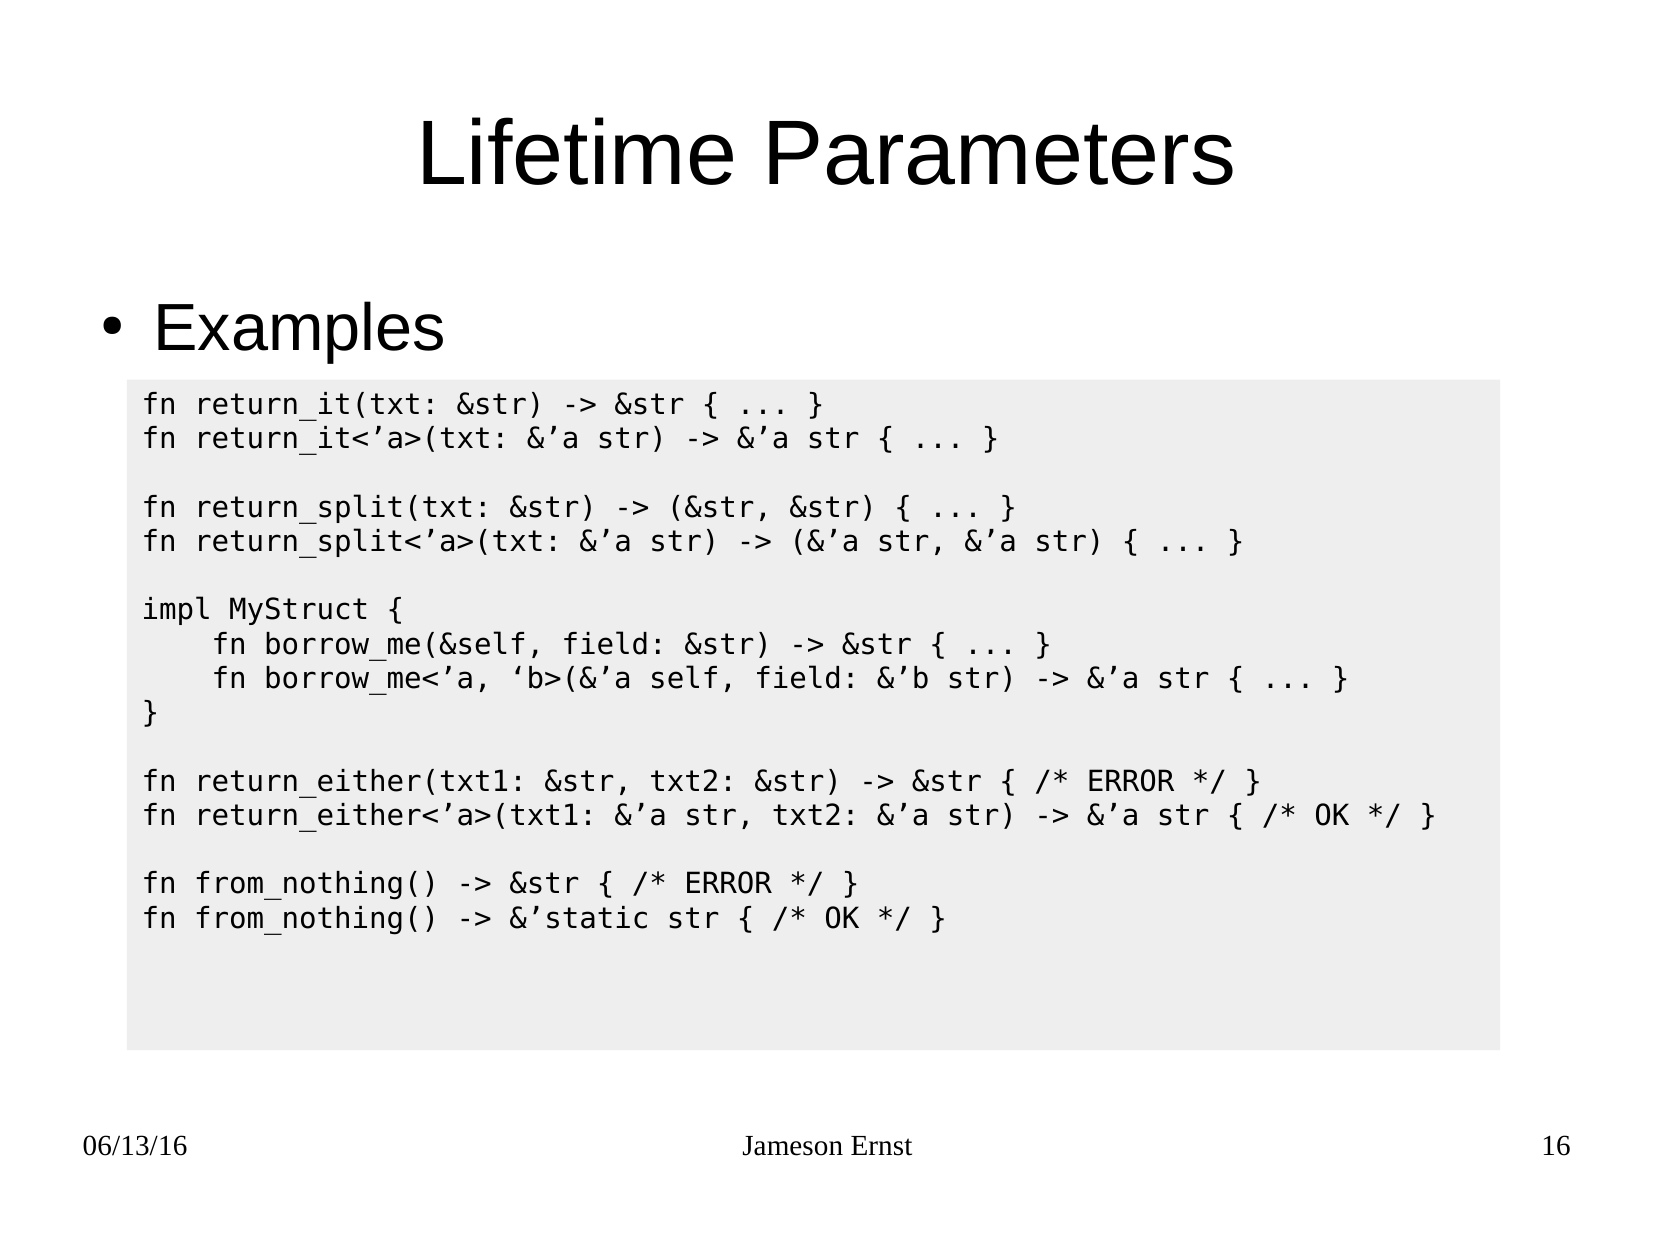

# Lifetime Parameters
Examples
fn return_it(txt: &str) -> &str { ... }
fn return_it<’a>(txt: &’a str) -> &’a str { ... }
fn return_split(txt: &str) -> (&str, &str) { ... }
fn return_split<’a>(txt: &’a str) -> (&’a str, &’a str) { ... }
impl MyStruct {
 fn borrow_me(&self, field: &str) -> &str { ... }
 fn borrow_me<’a, ‘b>(&’a self, field: &’b str) -> &’a str { ... }
}
fn return_either(txt1: &str, txt2: &str) -> &str { /* ERROR */ }
fn return_either<’a>(txt1: &’a str, txt2: &’a str) -> &’a str { /* OK */ }
fn from_nothing() -> &str { /* ERROR */ }
fn from_nothing() -> &’static str { /* OK */ }
06/13/16
Jameson Ernst
16